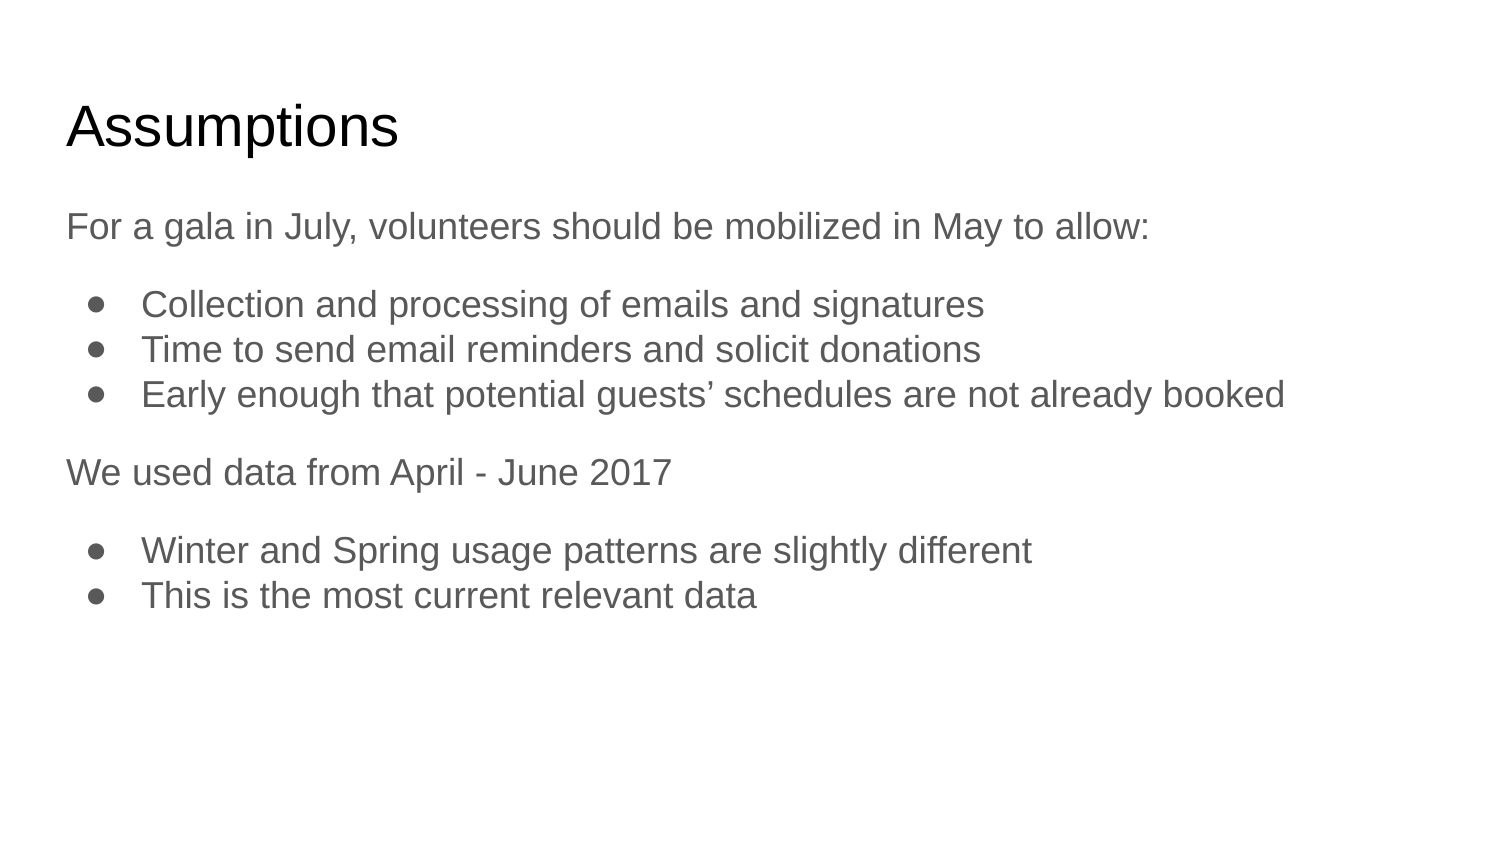

# Assumptions
For a gala in July, volunteers should be mobilized in May to allow:
Collection and processing of emails and signatures
Time to send email reminders and solicit donations
Early enough that potential guests’ schedules are not already booked
We used data from April - June 2017
Winter and Spring usage patterns are slightly different
This is the most current relevant data